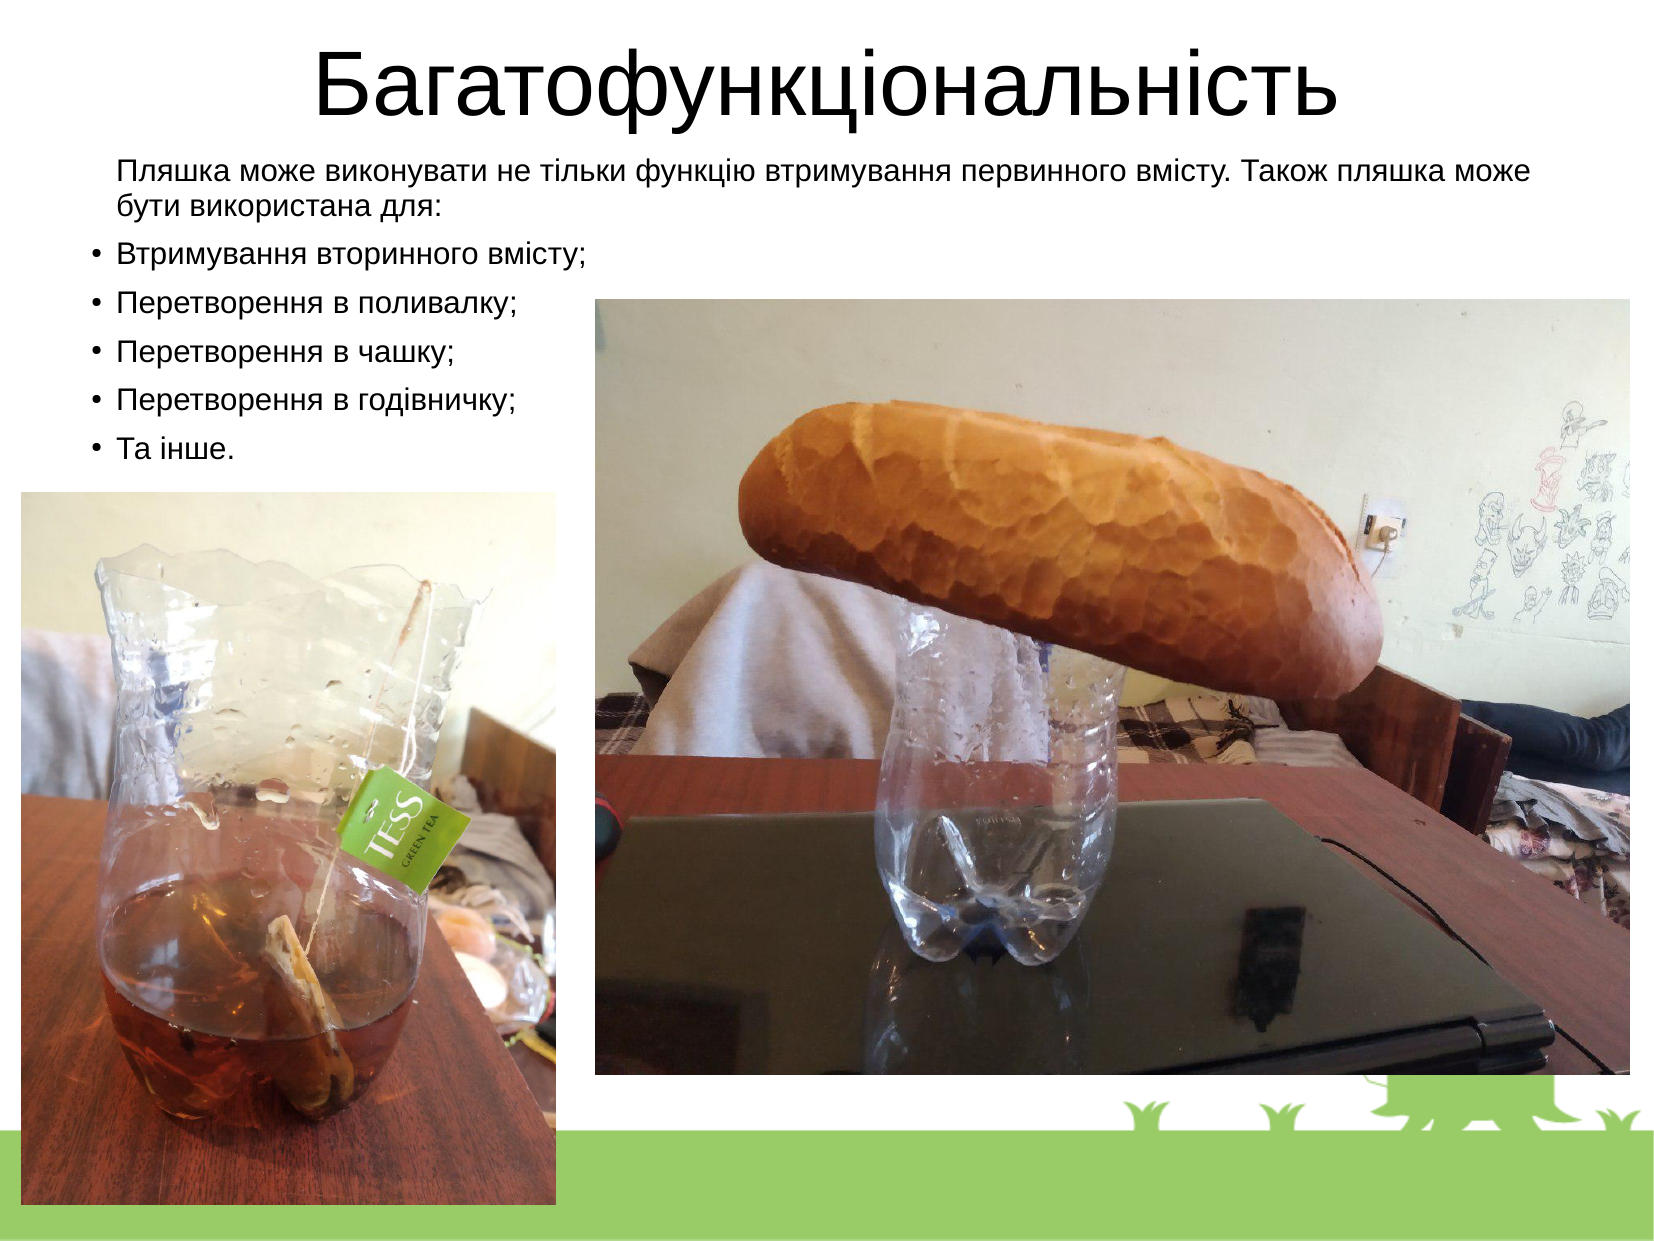

# Багатофункціональність
Пляшка може виконувати не тільки функцію втримування первинного вмісту. Також пляшка може бути використана для:
Втримування вторинного вмісту;
Перетворення в поливалку;
Перетворення в чашку;
Перетворення в годівничку;
Та інше.